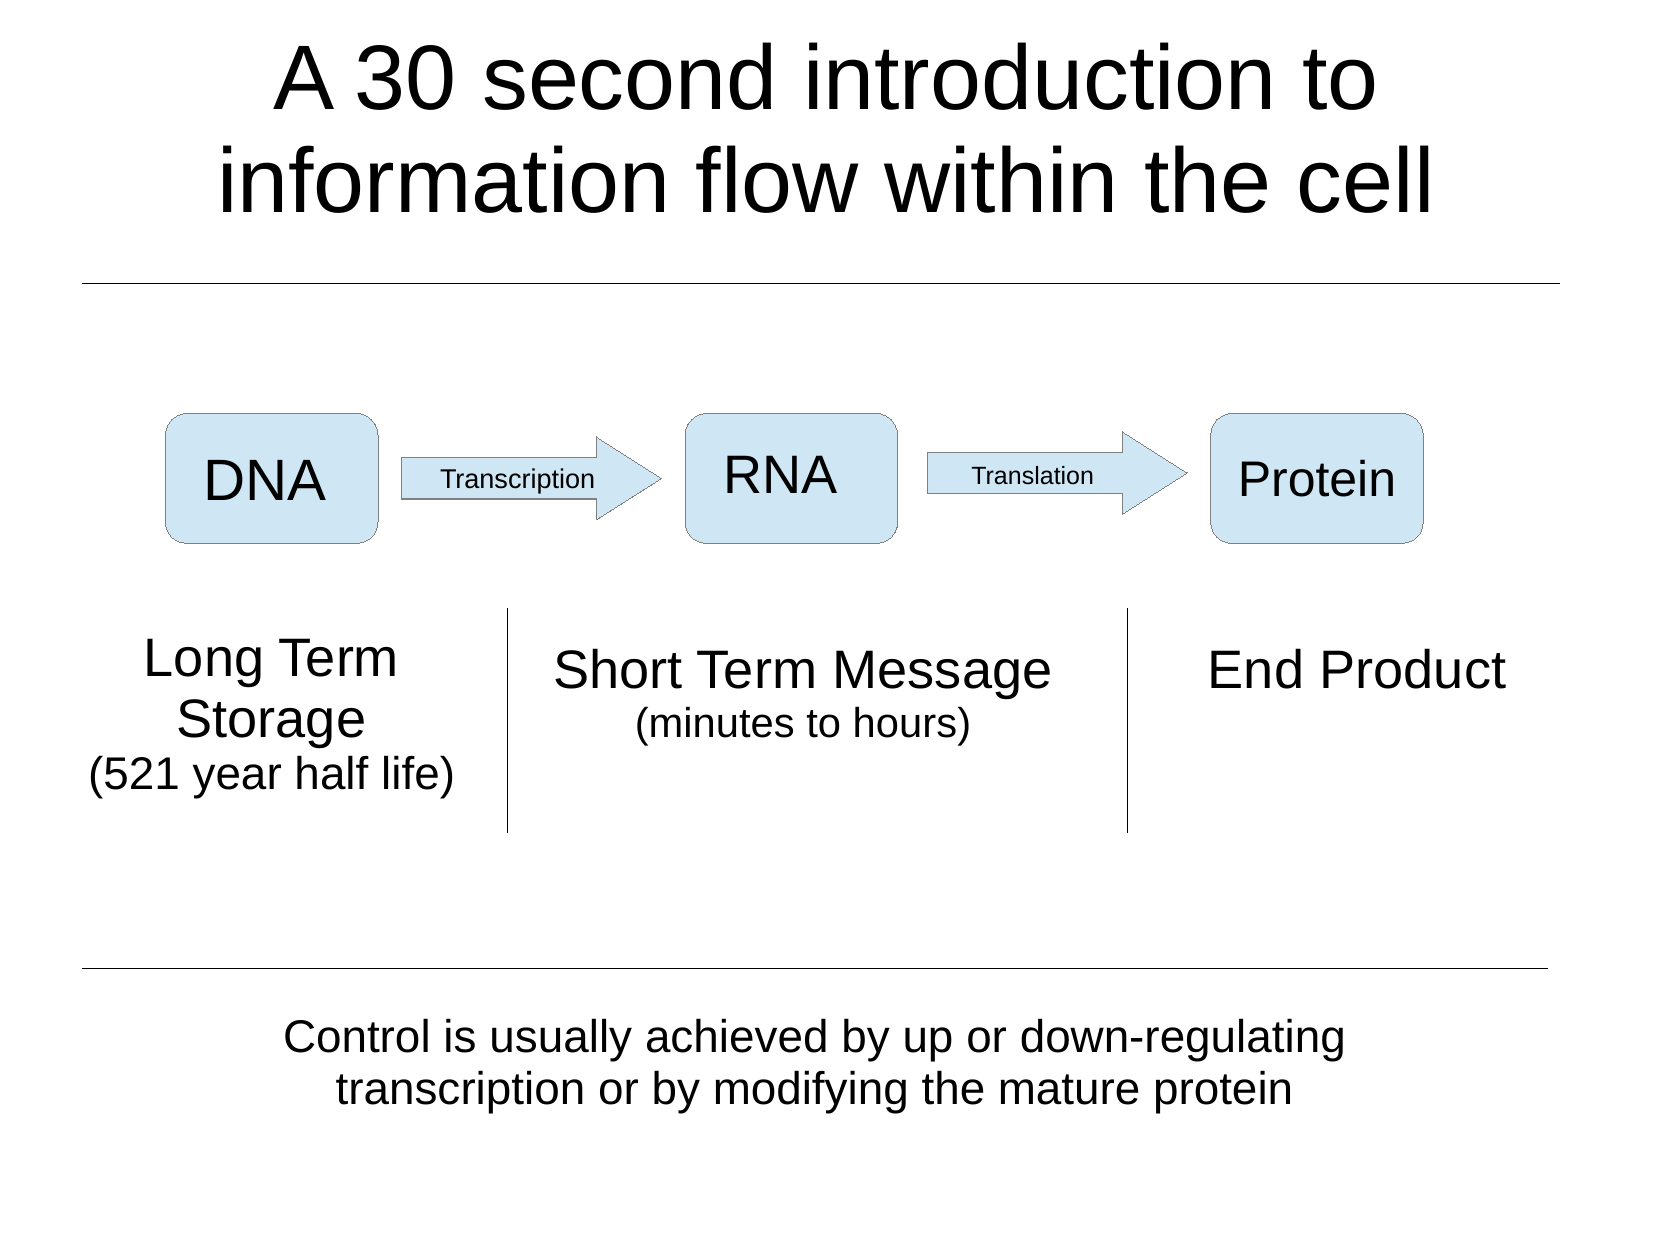

# A 30 second introduction to information flow within the cell
RNA
DNA
Protein
Translation
Transcription
Long Term Storage
(521 year half life)
Short Term Message
(minutes to hours)
End Product
Control is usually achieved by up or down-regulating transcription or by modifying the mature protein